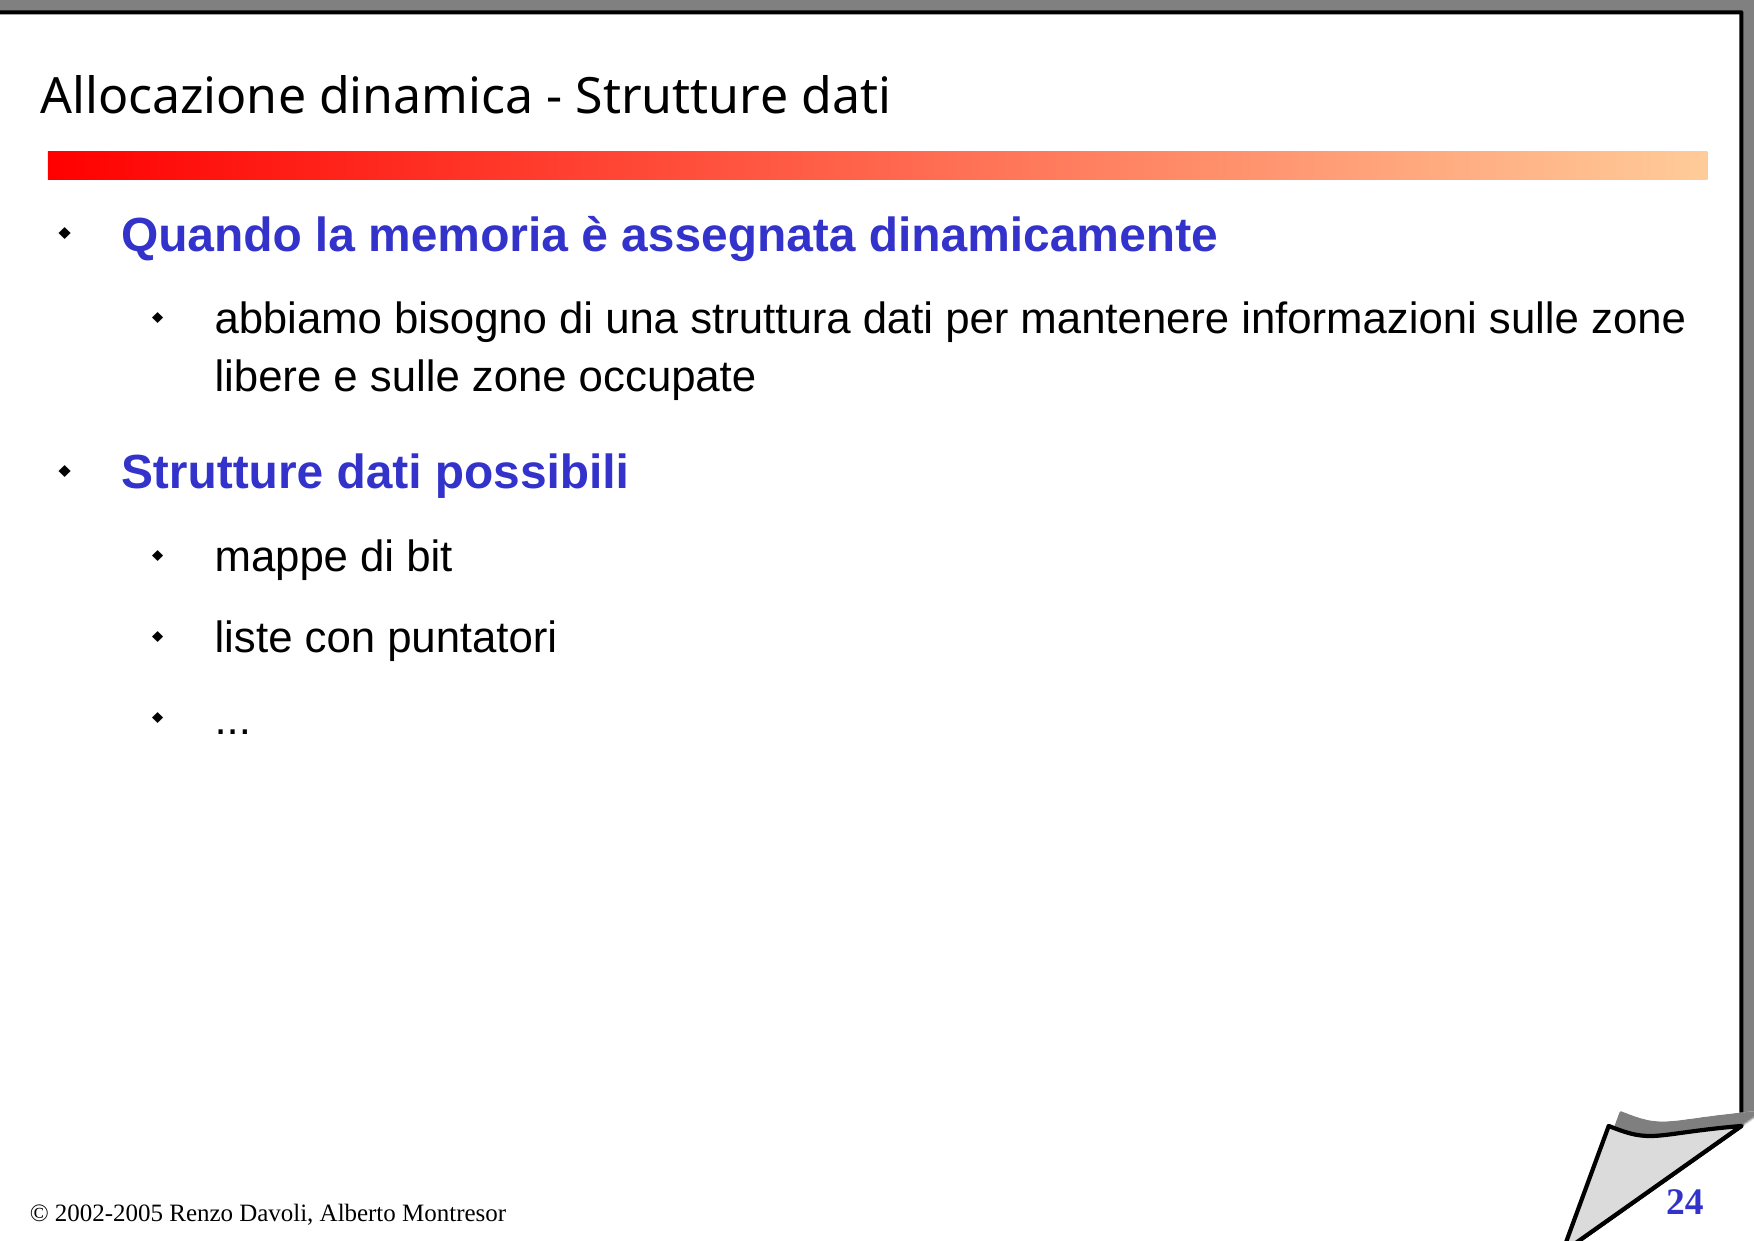

# Allocazione dinamica - Strutture dati
Quando la memoria è assegnata dinamicamente
abbiamo bisogno di una struttura dati per mantenere informazioni sulle zone libere e sulle zone occupate
Strutture dati possibili
mappe di bit
liste con puntatori
...